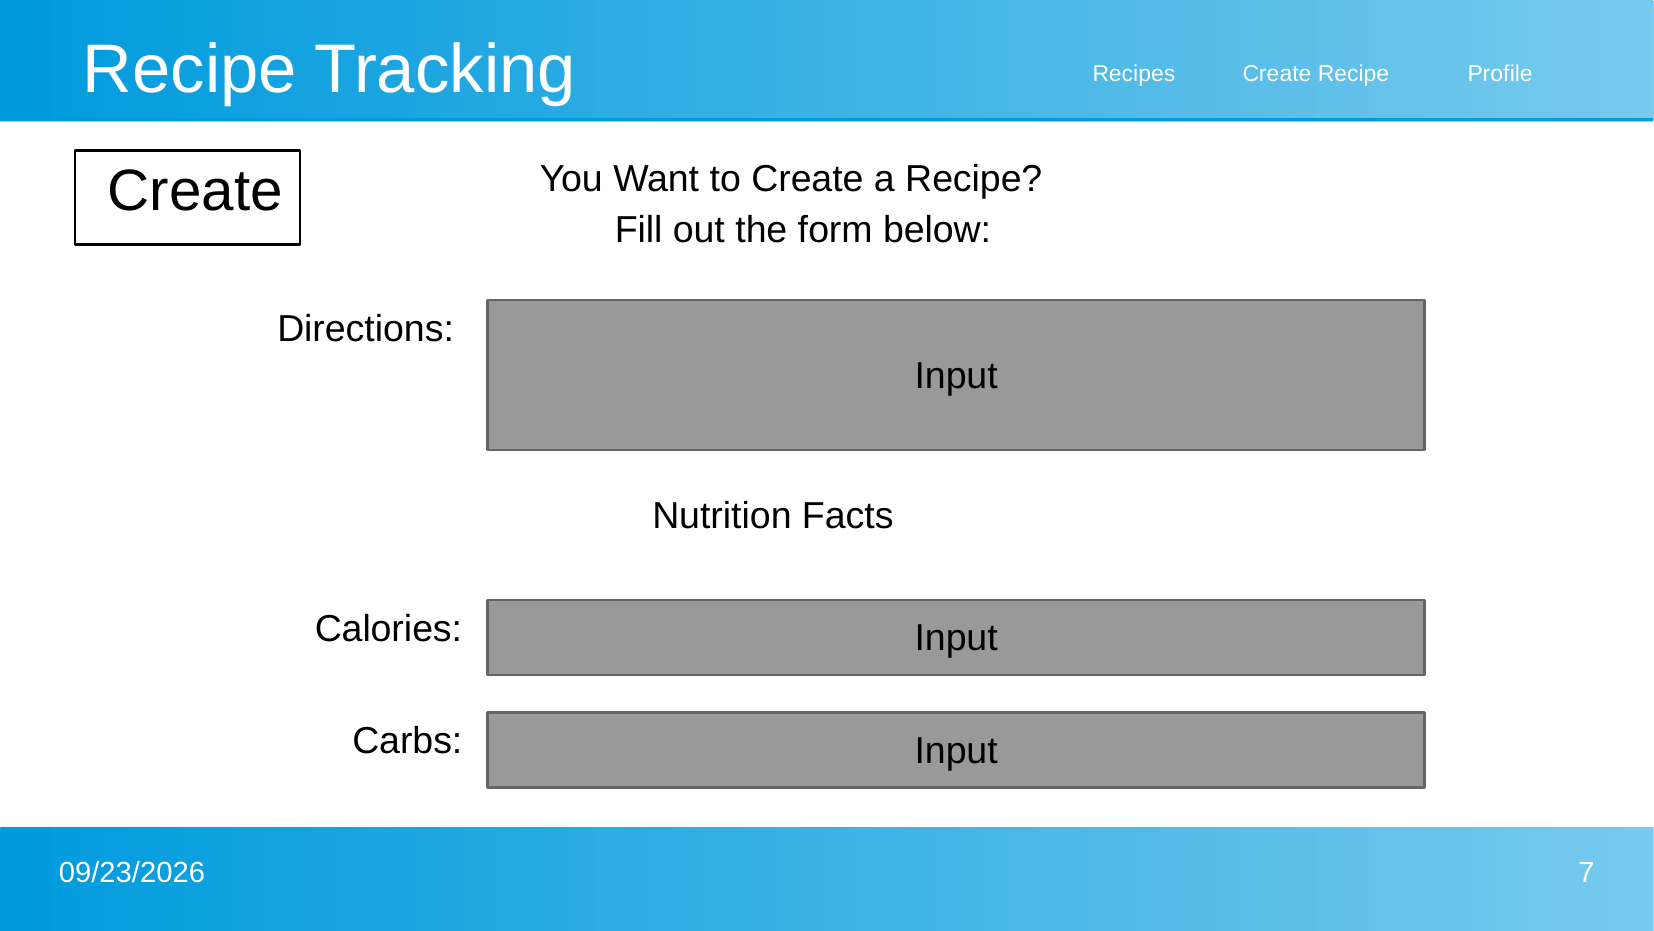

# Recipe Tracking
Recipes	Create Recipe		Profile
You Want to Create a Recipe?
Create
Fill out the form below:
Directions:
Input
Nutrition Facts
Calories:
Input
Carbs:
Input
7